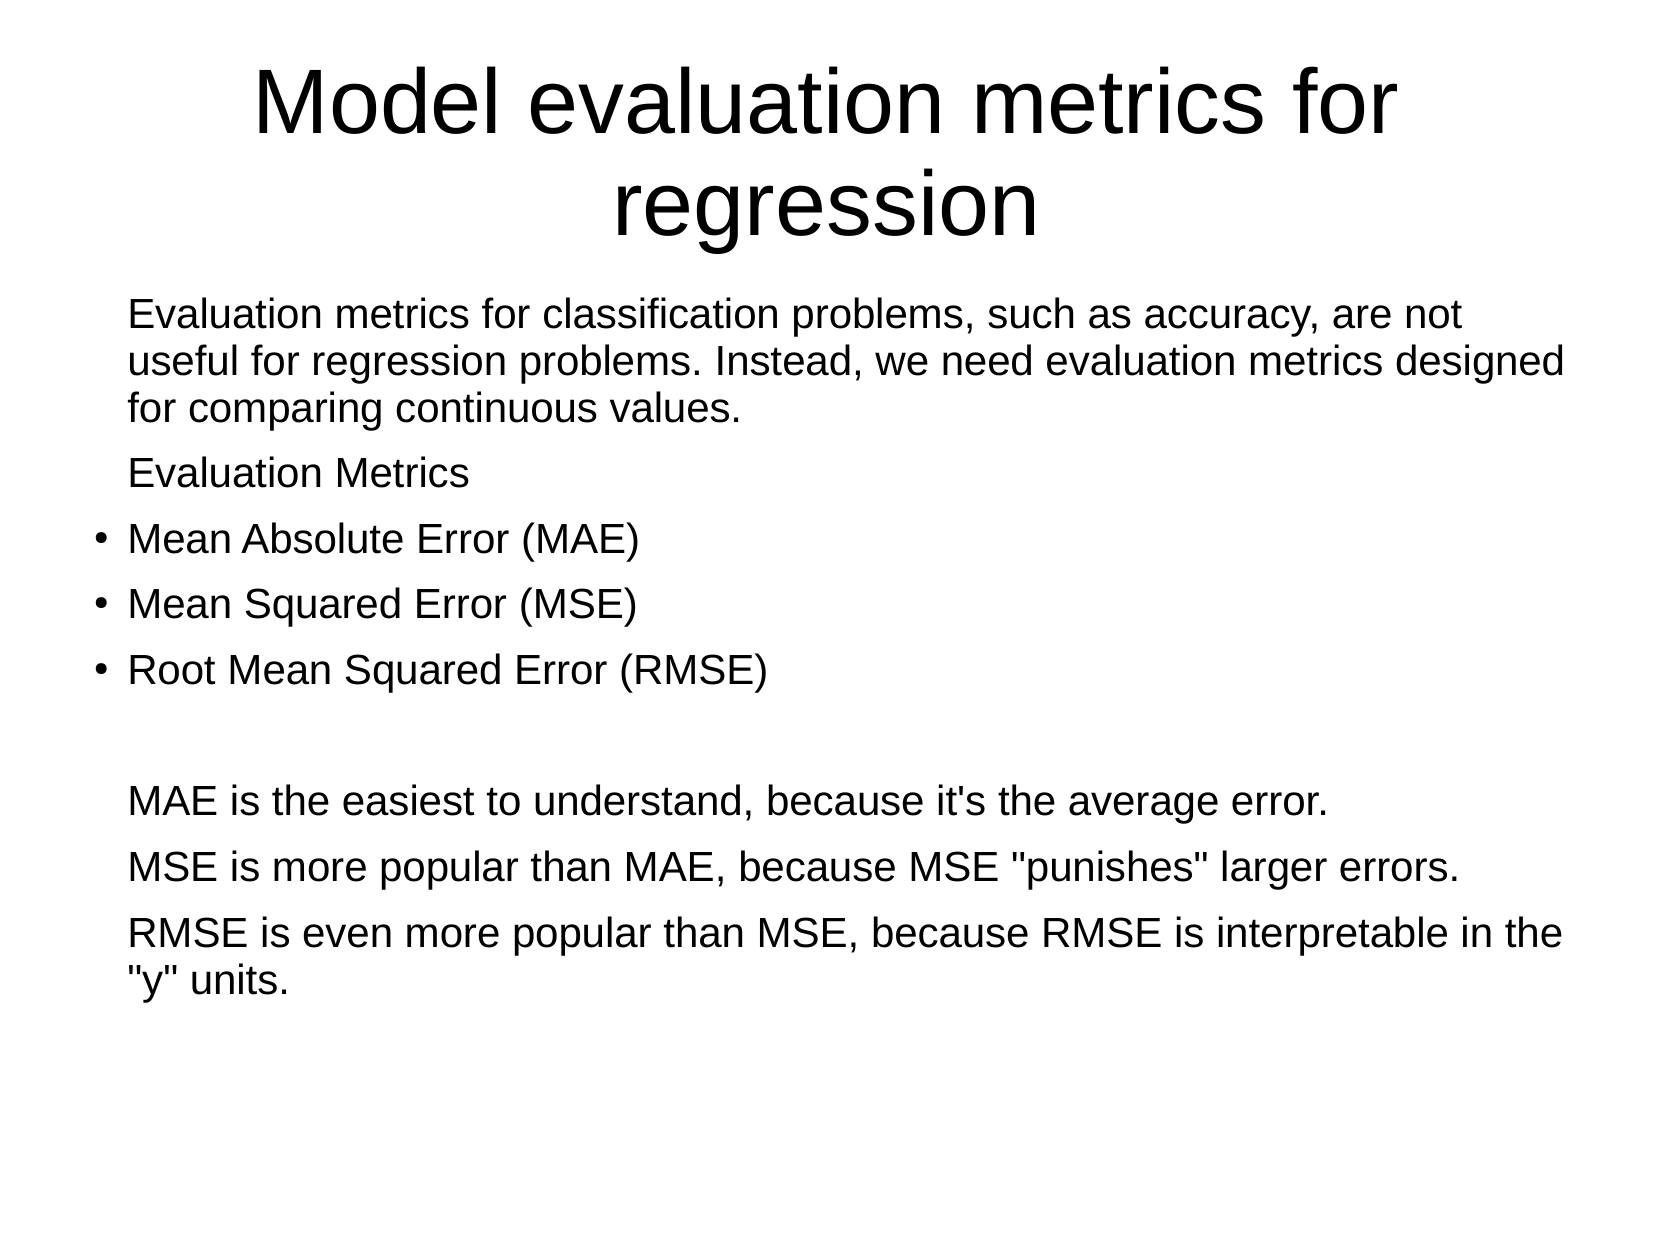

# Model evaluation metrics for regression
Evaluation metrics for classification problems, such as accuracy, are not useful for regression problems. Instead, we need evaluation metrics designed for comparing continuous values.
Evaluation Metrics
Mean Absolute Error (MAE)
Mean Squared Error (MSE)
Root Mean Squared Error (RMSE)
MAE is the easiest to understand, because it's the average error.
MSE is more popular than MAE, because MSE "punishes" larger errors.
RMSE is even more popular than MSE, because RMSE is interpretable in the "y" units.